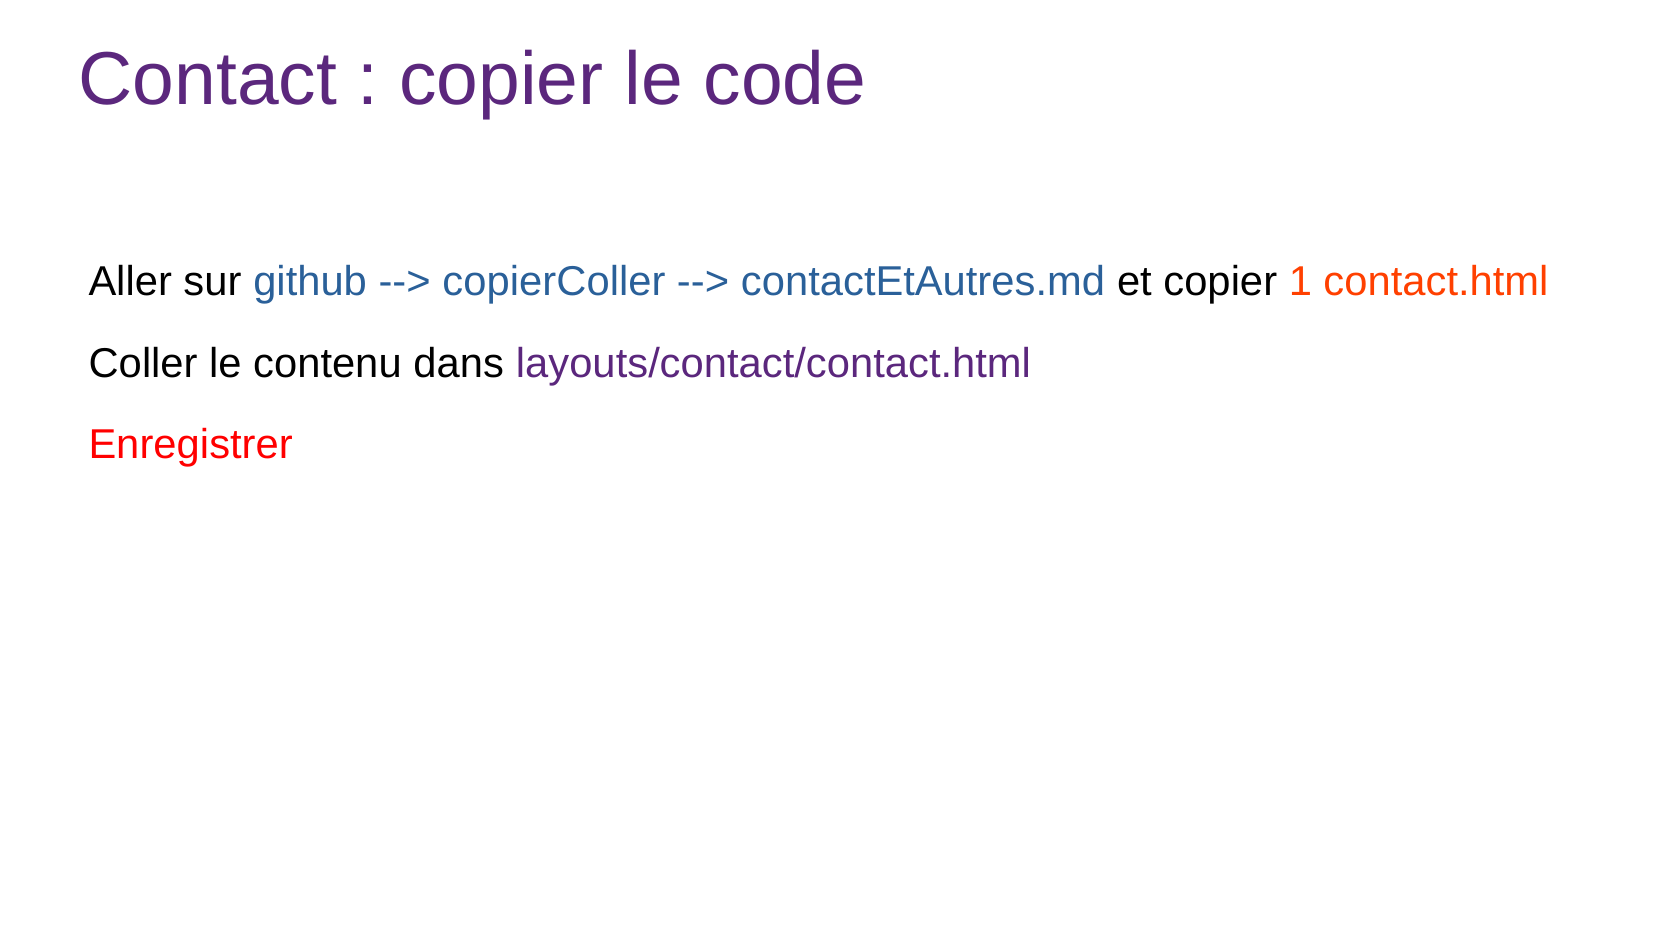

# Contact : copier le code
Aller sur github --> copierColler --> contactEtAutres.md et copier 1 contact.html
Coller le contenu dans layouts/contact/contact.html
Enregistrer